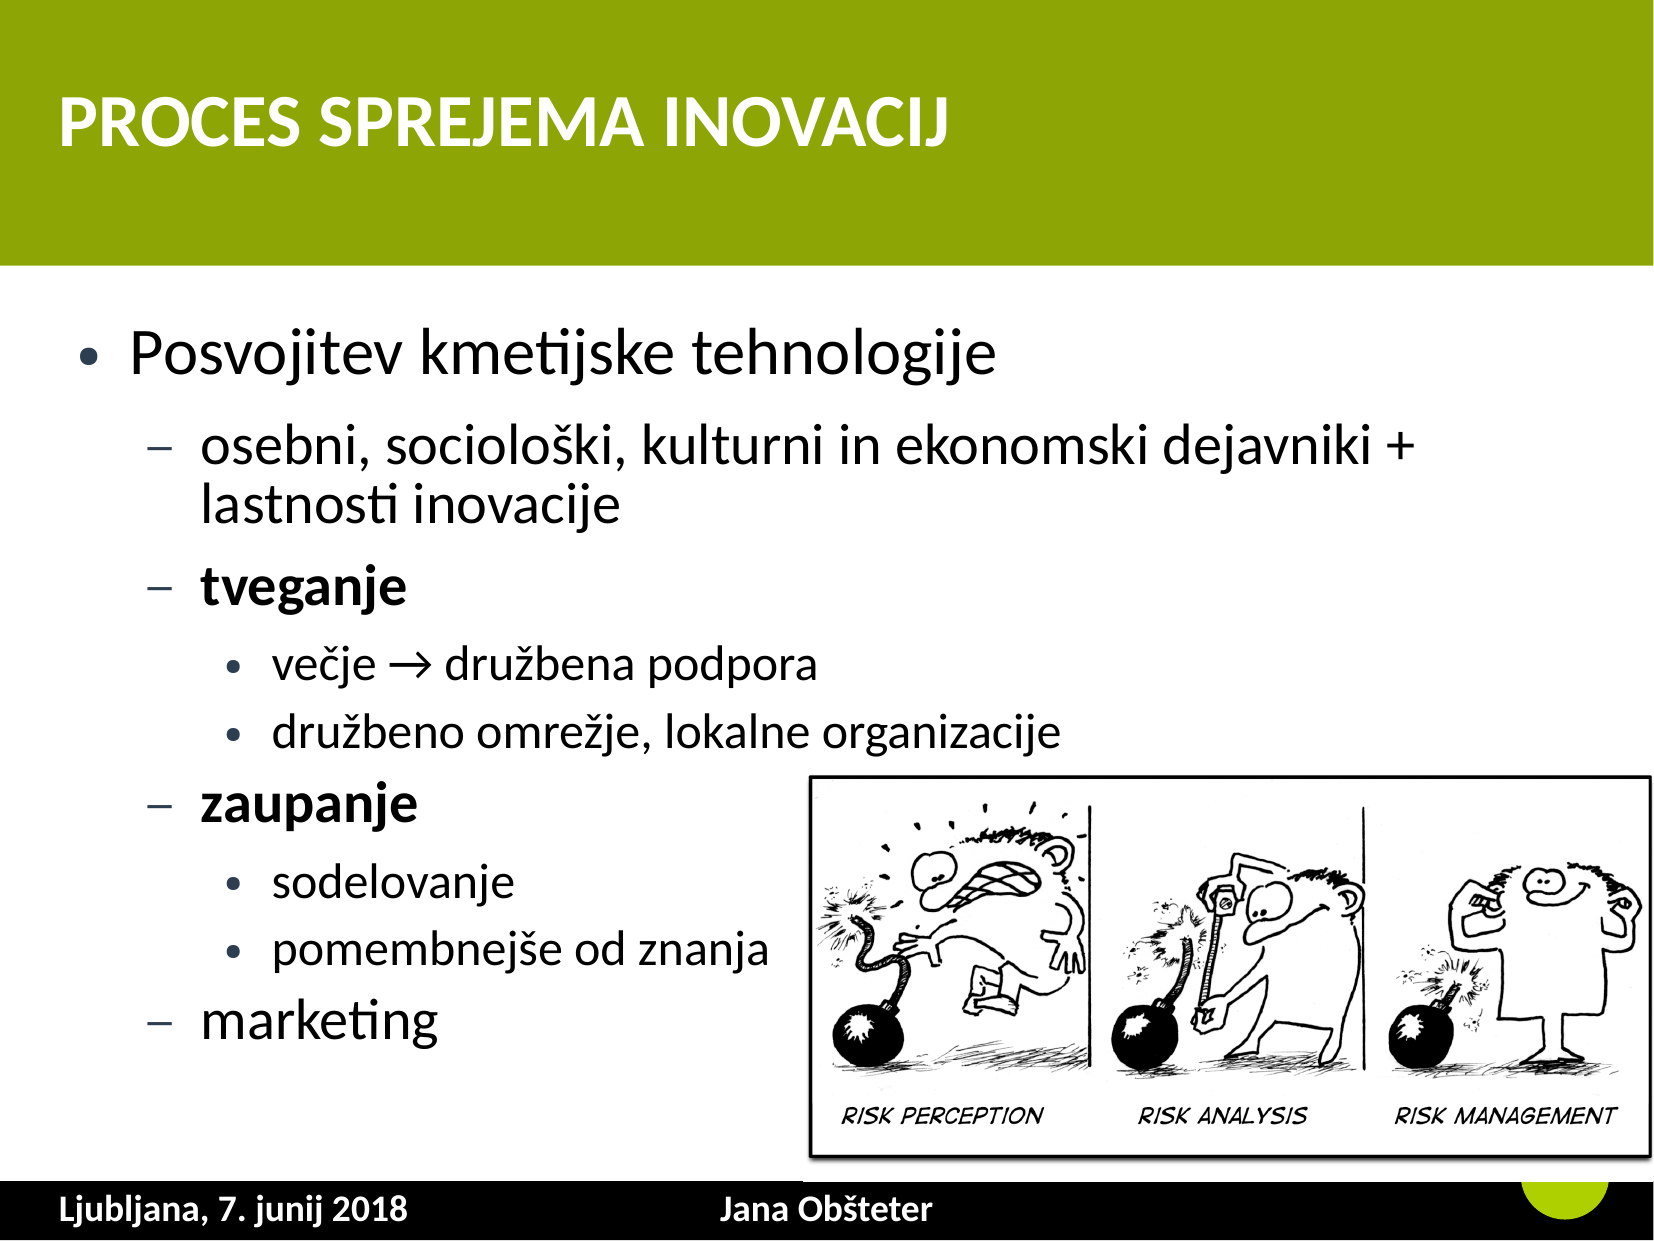

# PROCES SPREJEMA INOVACIJ
Posvojitev kmetijske tehnologije
osebni, sociološki, kulturni in ekonomski dejavniki + lastnosti inovacije
tveganje
večje → družbena podpora
družbeno omrežje, lokalne organizacije
zaupanje
sodelovanje
pomembnejše od znanja
marketing